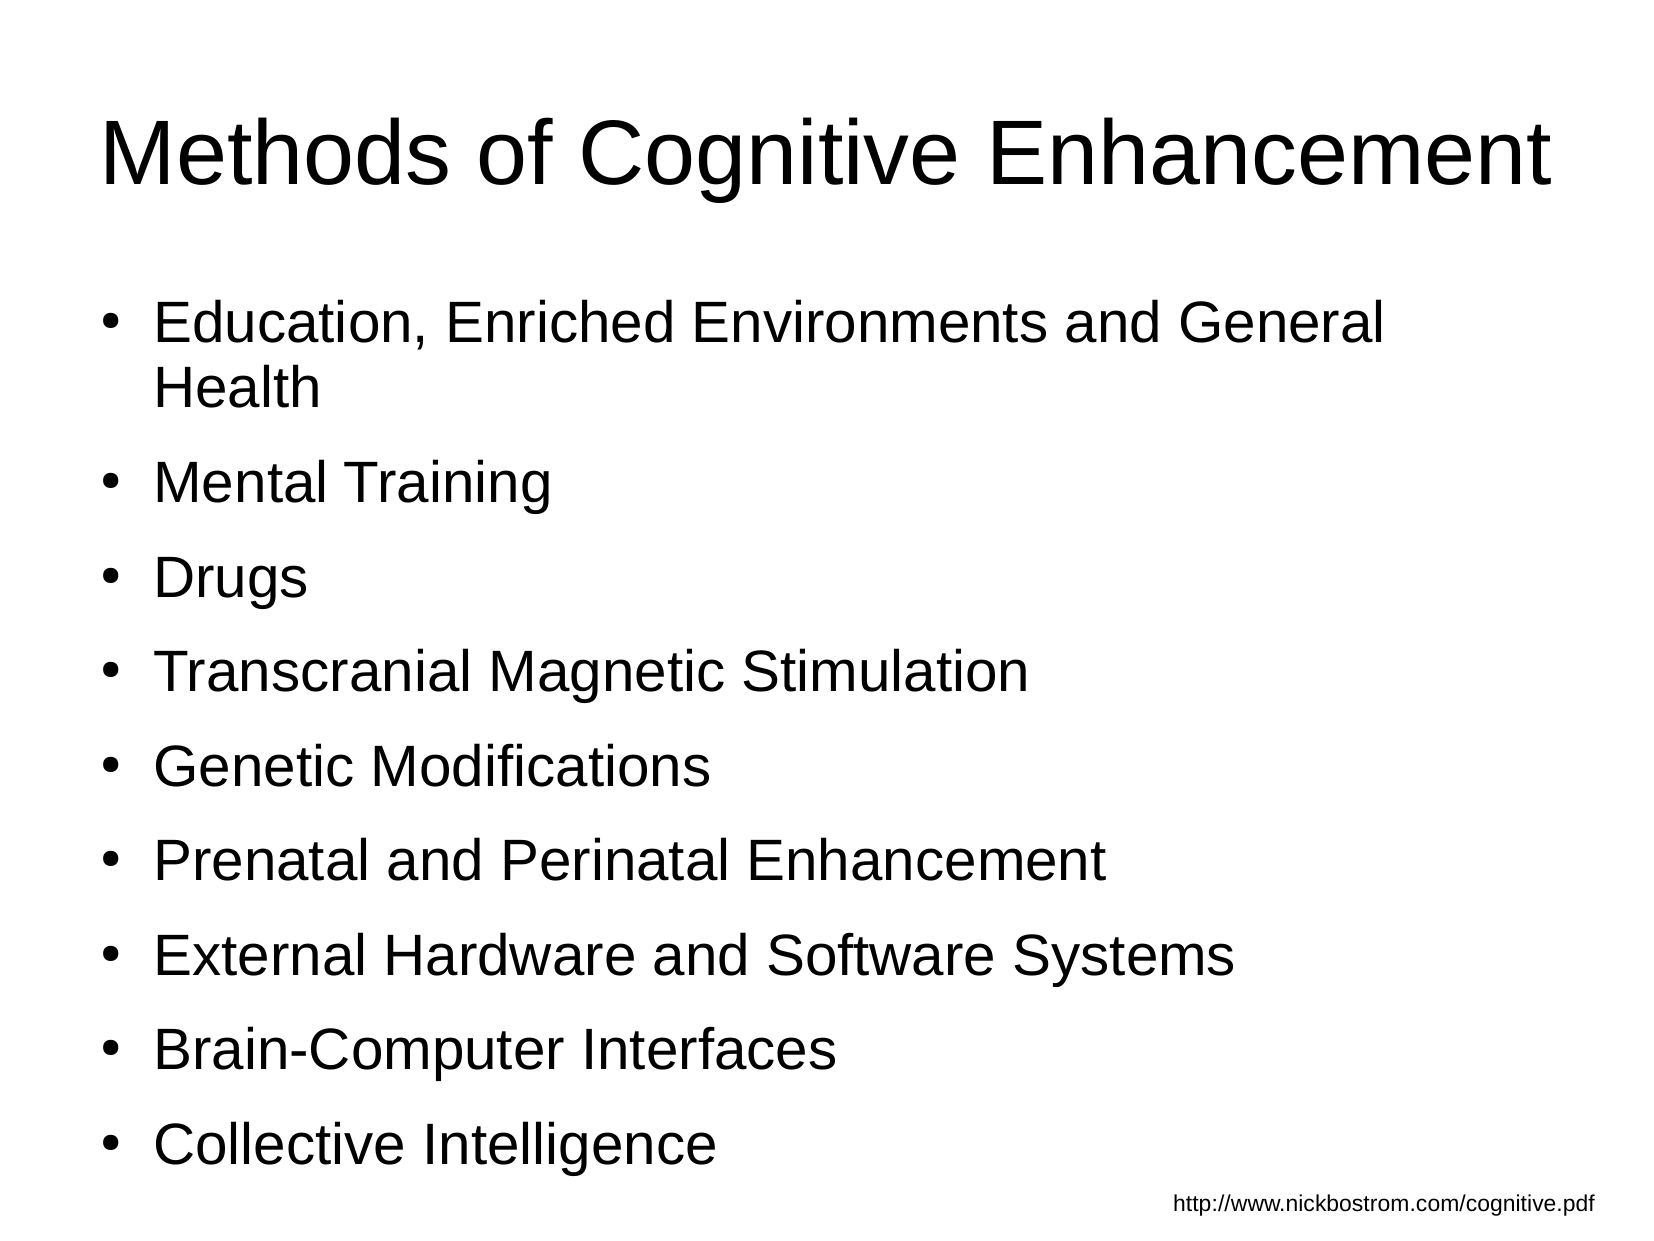

# Methods of Cognitive Enhancement
Education, Enriched Environments and General Health
Mental Training
Drugs
Transcranial Magnetic Stimulation
Genetic Modifications
Prenatal and Perinatal Enhancement
External Hardware and Software Systems
Brain-Computer Interfaces
Collective Intelligence
http://www.nickbostrom.com/cognitive.pdf